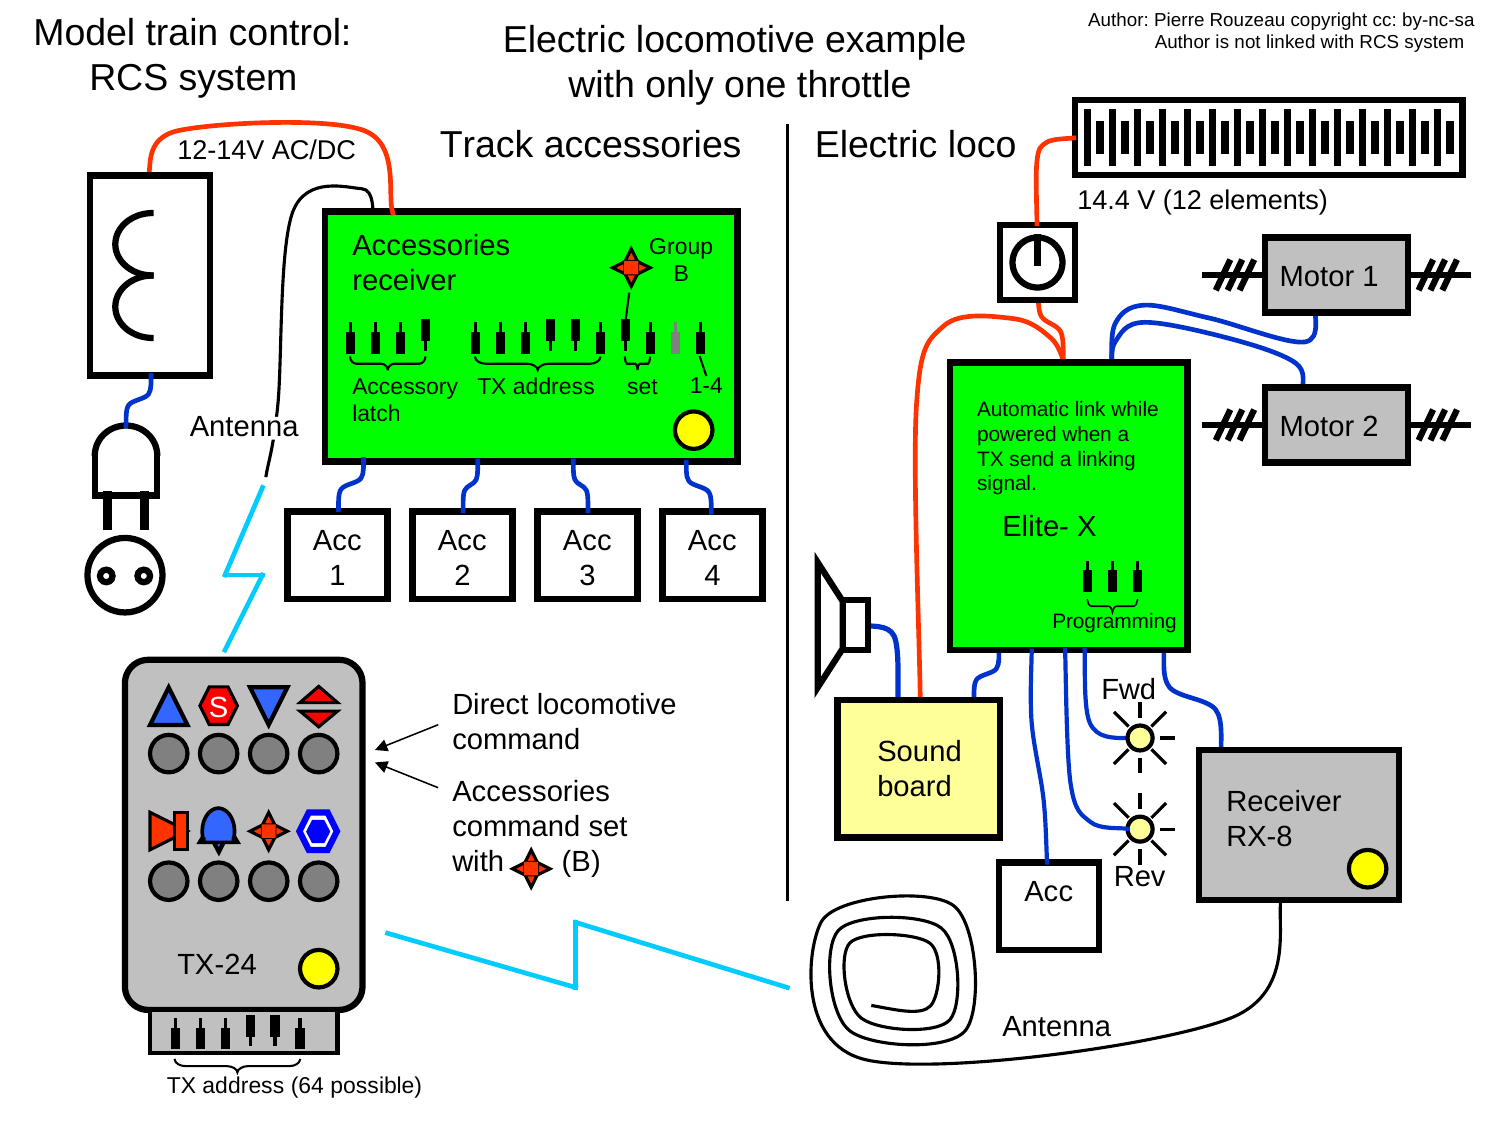

Model train control:
RCS system
Author: Pierre Rouzeau copyright cc: by-nc-sa
Author is not linked with RCS system
Electric locomotive example
 with only one throttle
Track accessories
Electric loco
12-14V AC/DC
14.4 V (12 elements)
Accessories receiver
Group B
Motor 1
1-4
Accessory
latch
TX address set
Automatic link while powered when a TX send a linking signal.
Motor 2
Antenna
Elite- X
Acc
1
Acc
2
Acc
3
Acc
4
Programming
S
TX-24
Fwd
Direct locomotive
command
Sound
board
Accessories command set
with (B)
Receiver
RX-8
Rev
Acc
Antenna
TX address (64 possible)